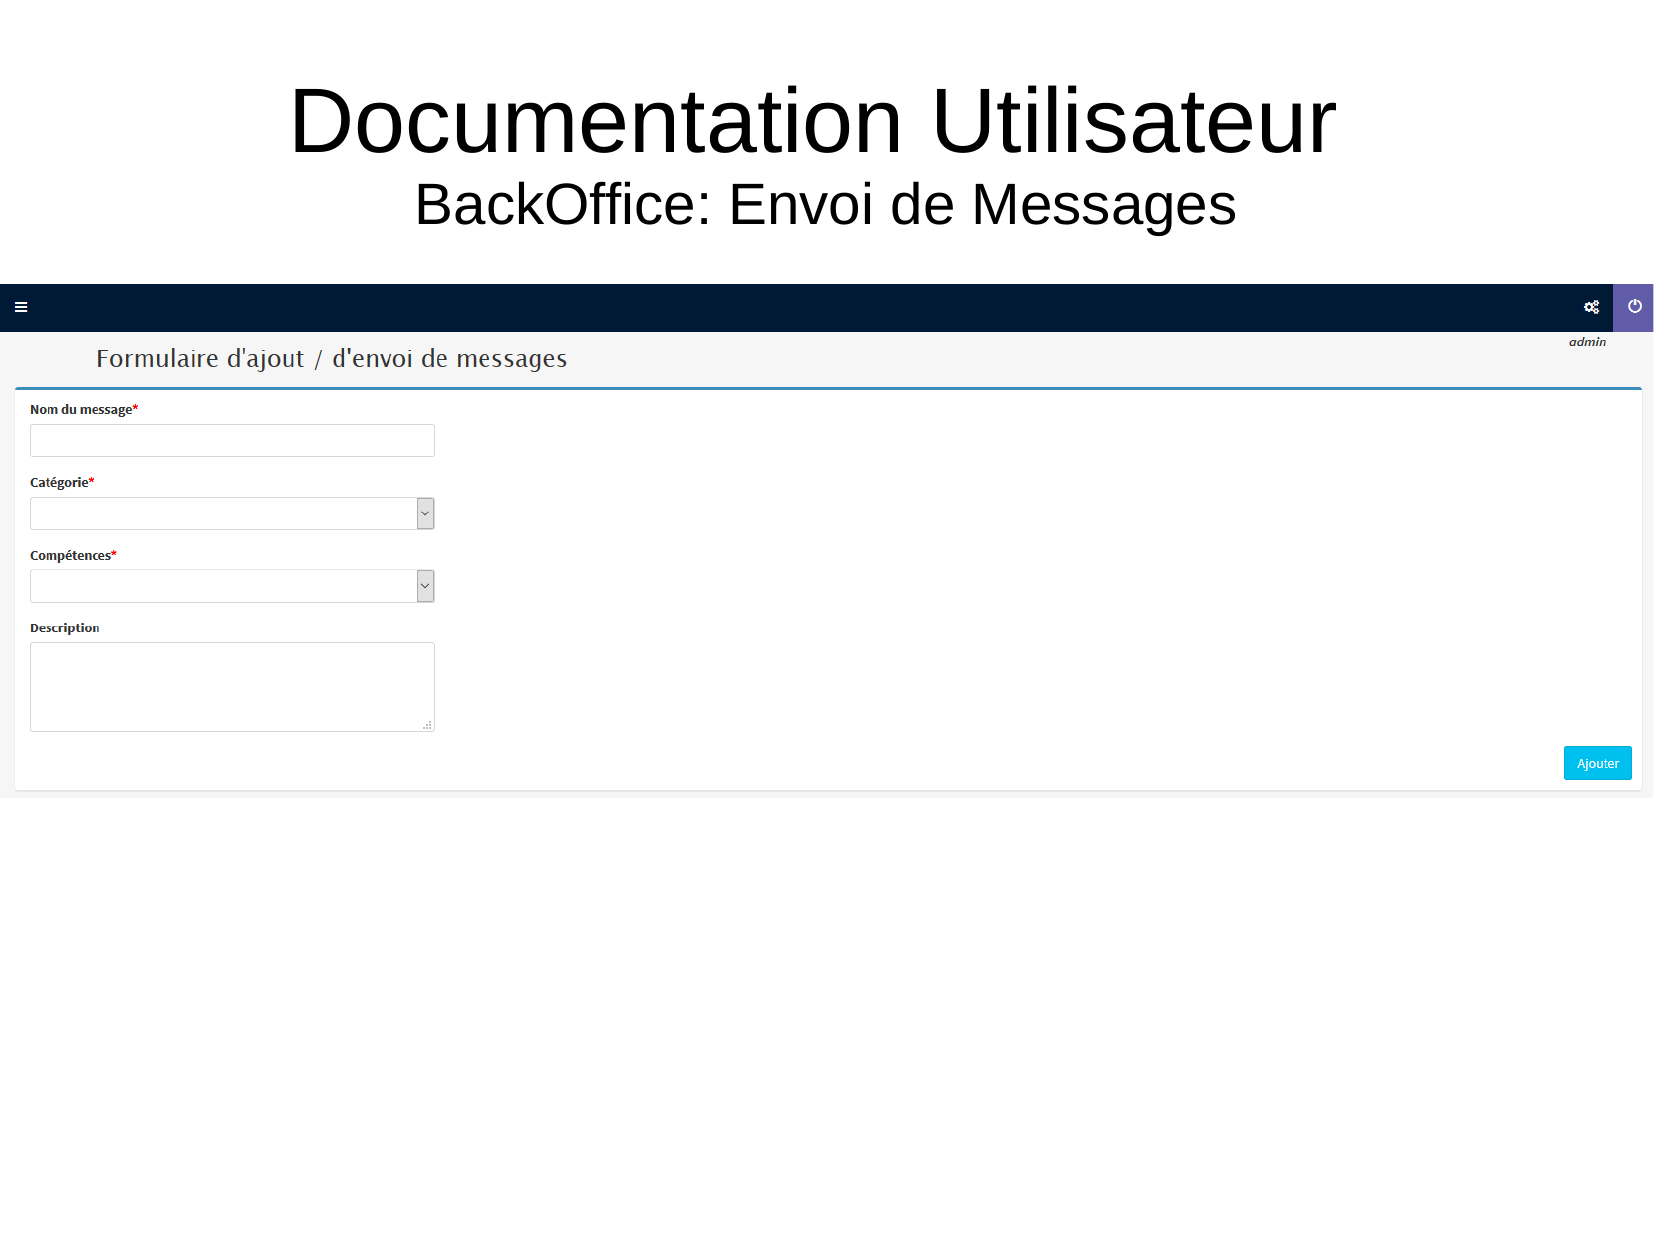

# Documentation Utilisateur BackOffice: Envoi de Messages